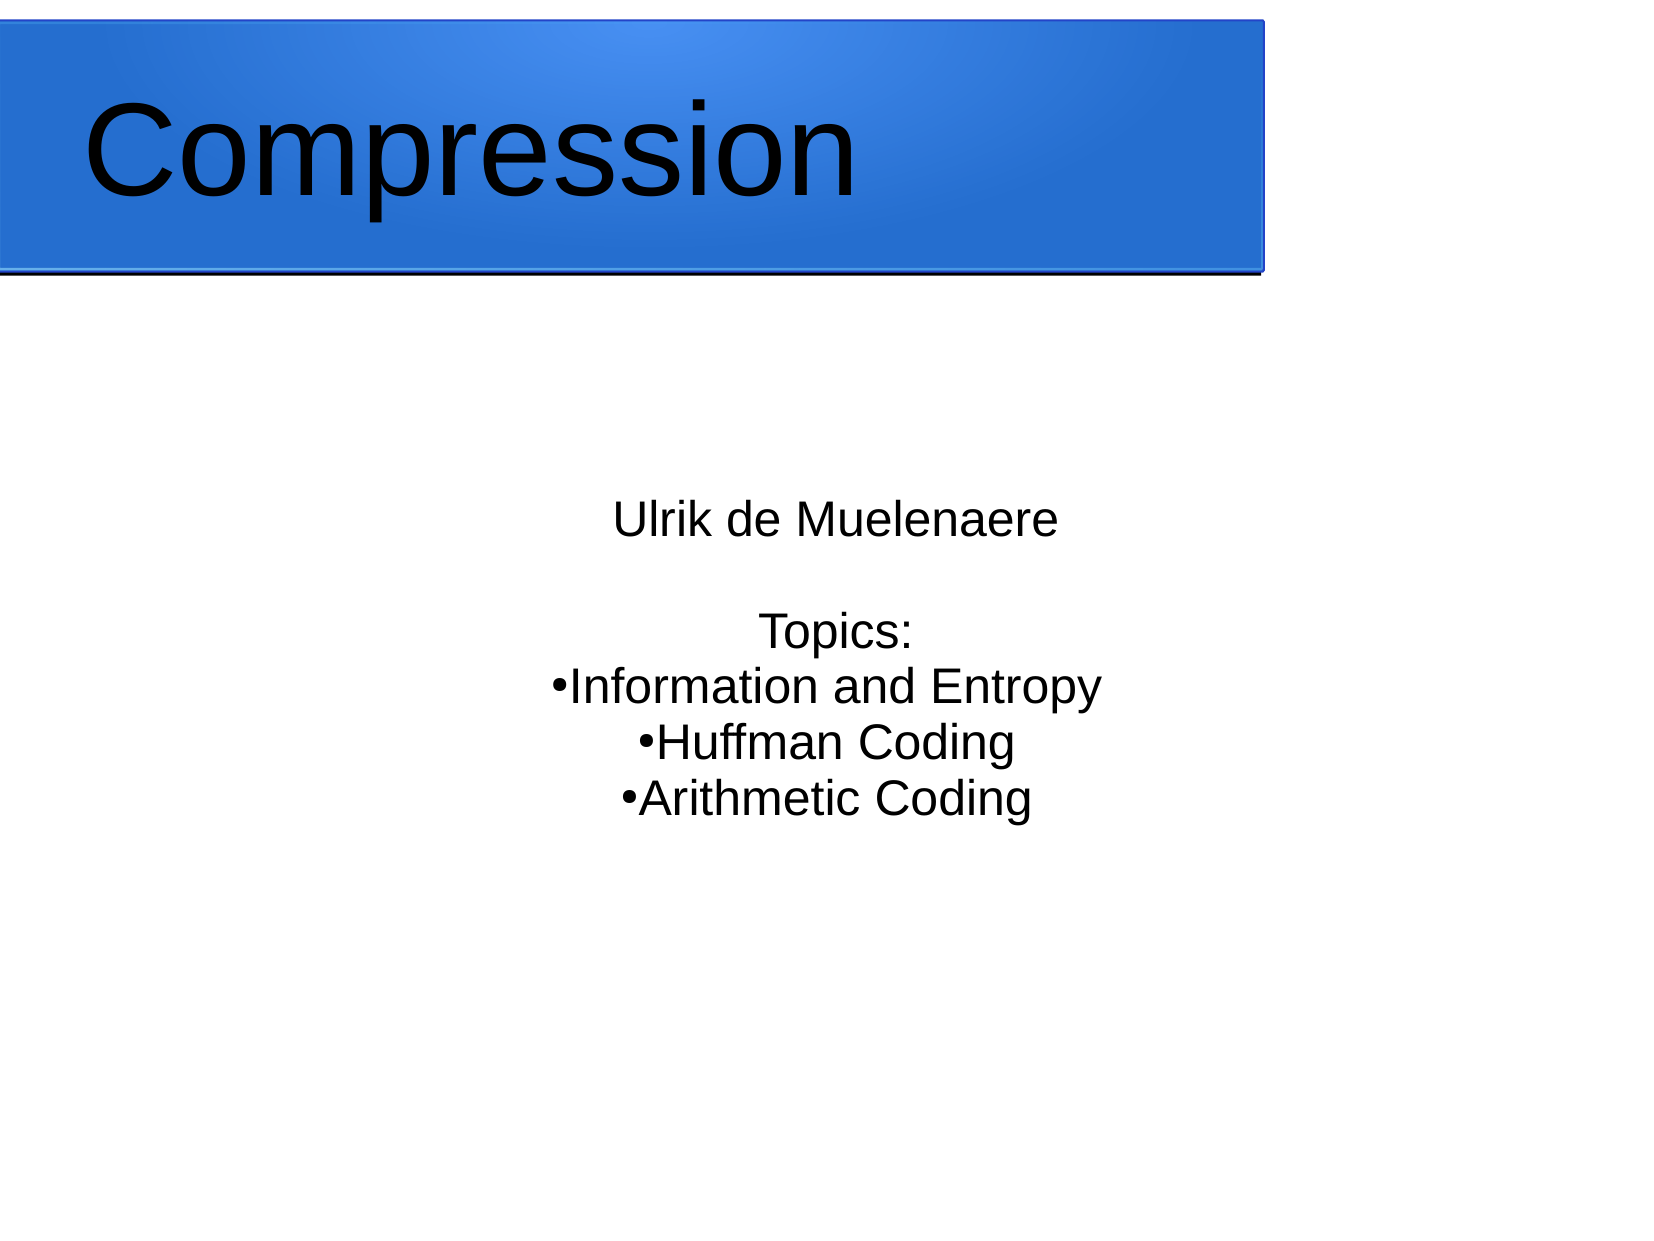

# Compression
Ulrik de Muelenaere
Topics:
Information and Entropy
Huffman Coding
Arithmetic Coding